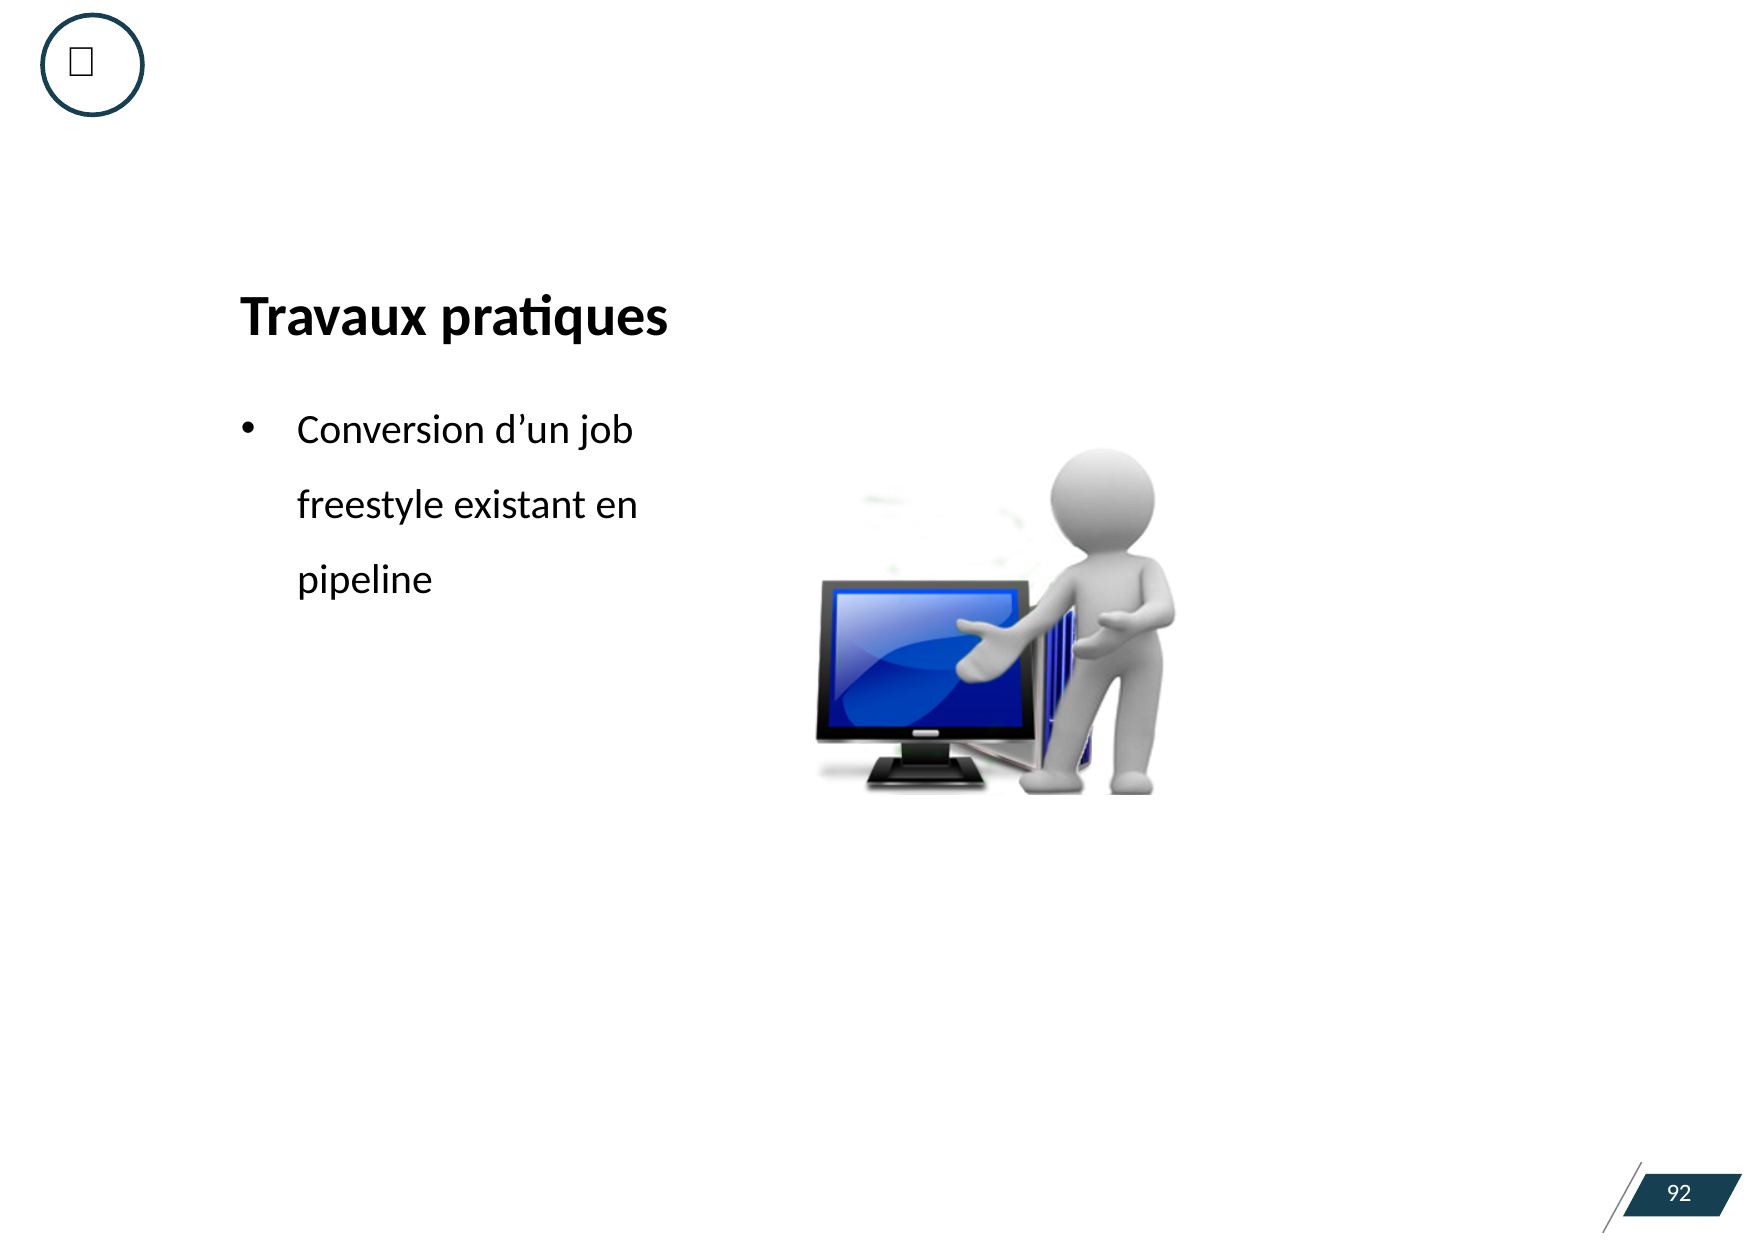

🚀
Travaux pratiques
Conversion d’un job freestyle existant en pipeline
92